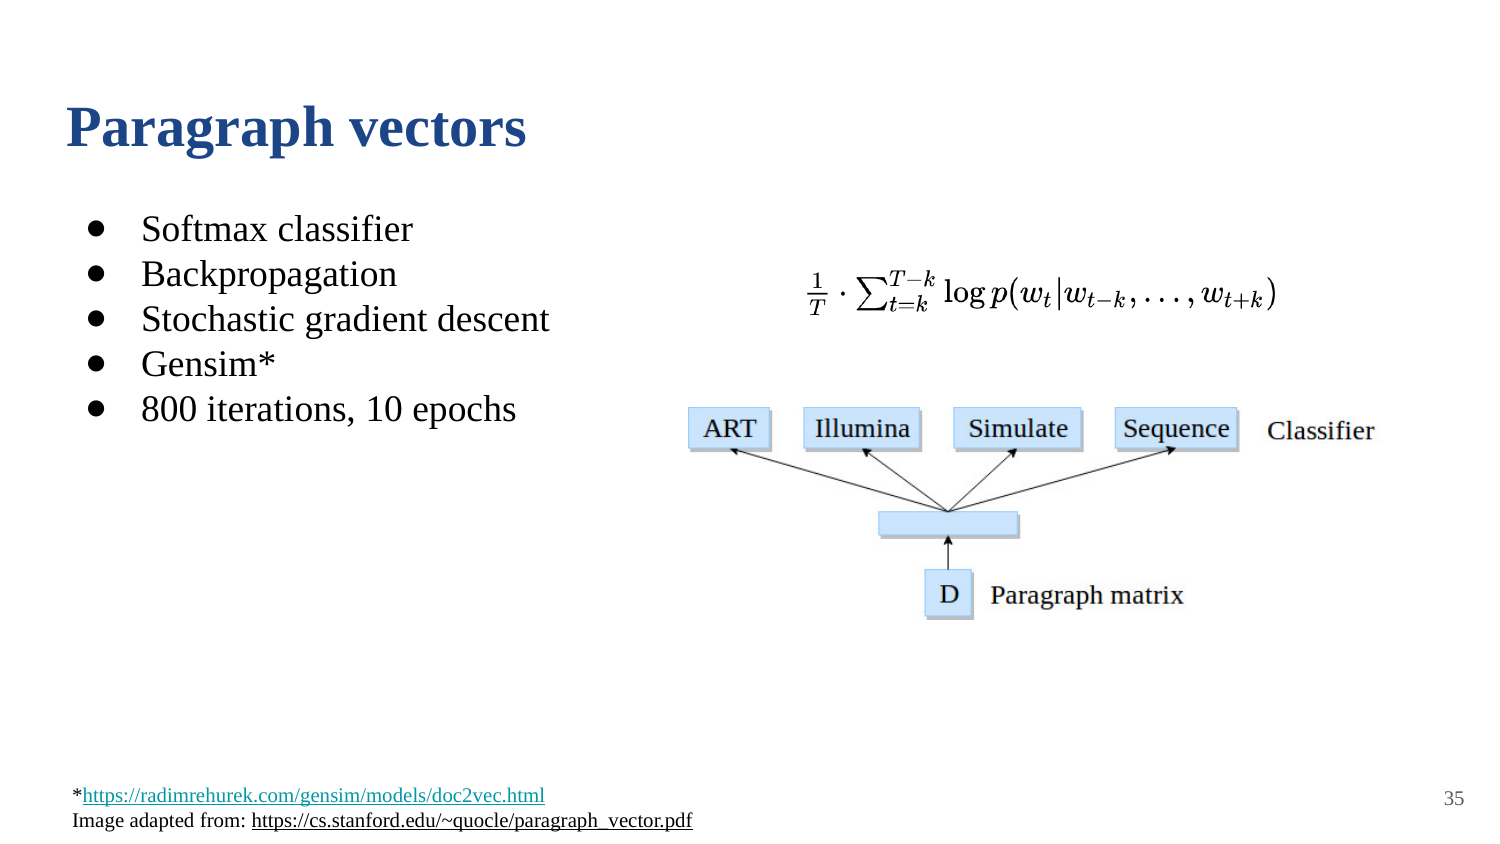

# Paragraph vectors
Softmax classifier
Backpropagation
Stochastic gradient descent
Gensim*
800 iterations, 10 epochs
*https://radimrehurek.com/gensim/models/doc2vec.html
Image adapted from: https://cs.stanford.edu/~quocle/paragraph_vector.pdf